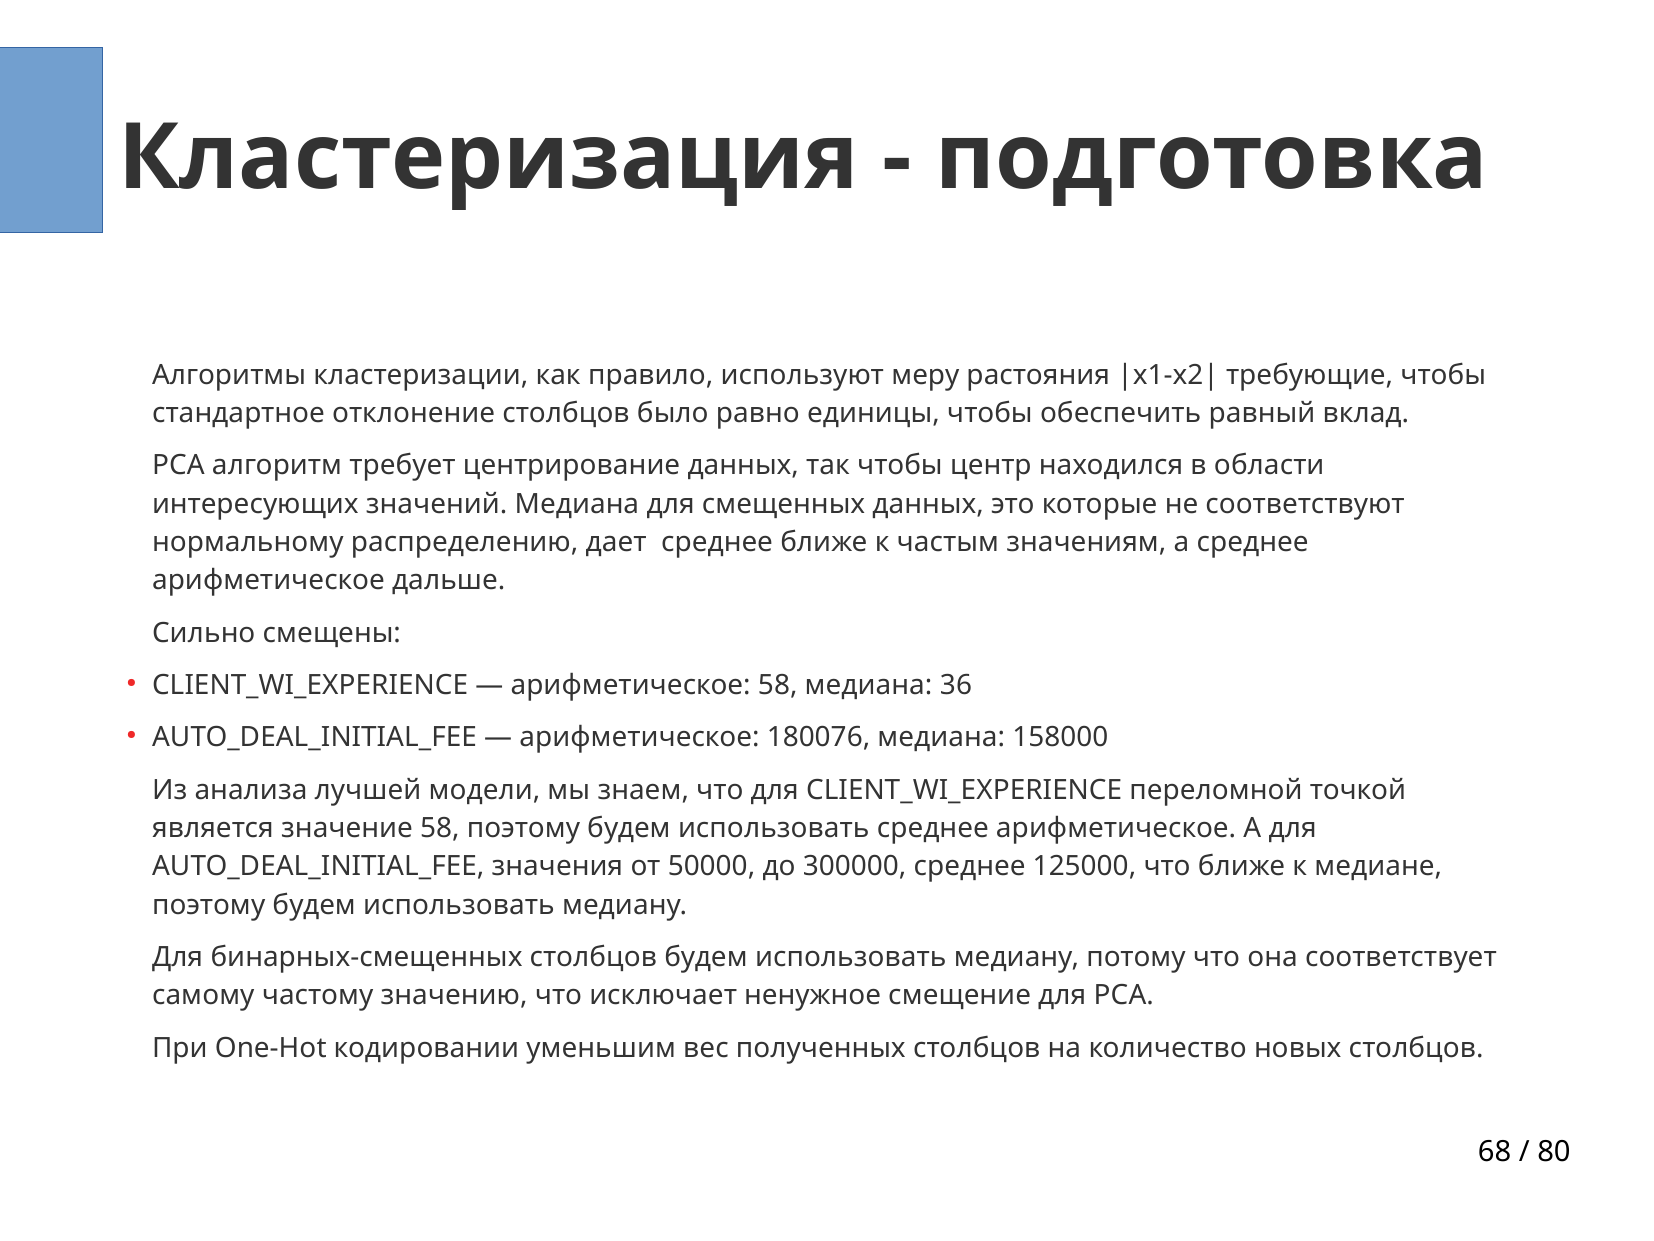

# Кластеризация - подготовка
Алгоритмы кластеризации, как правило, используют меру растояния |x1-x2| требующие, чтобы стандартное отклонение столбцов было равно единицы, чтобы обеспечить равный вклад.
PCA алгоритм требует центрирование данных, так чтобы центр находился в области интересующих значений. Медиана для смещенных данных, это которые не соответствуют нормальному распределению, дает среднее ближе к частым значениям, а среднее арифметическое дальше.
Сильно смещены:
CLIENT_WI_EXPERIENCE — арифметическое: 58, медиана: 36
AUTO_DEAL_INITIAL_FEE — арифметическое: 180076, медиана: 158000
Из анализа лучшей модели, мы знаем, что для CLIENT_WI_EXPERIENCE переломной точкой является значение 58, поэтому будем использовать среднее арифметическое. А для AUTO_DEAL_INITIAL_FEE, значения от 50000, до 300000, среднее 125000, что ближе к медиане, поэтому будем использовать медиану.
Для бинарных-смещенных столбцов будем использовать медиану, потому что она соответствует самому частому значению, что исключает ненужное смещение для PCA.
При One-Hot кодировании уменьшим вес полученных столбцов на количество новых столбцов.
68